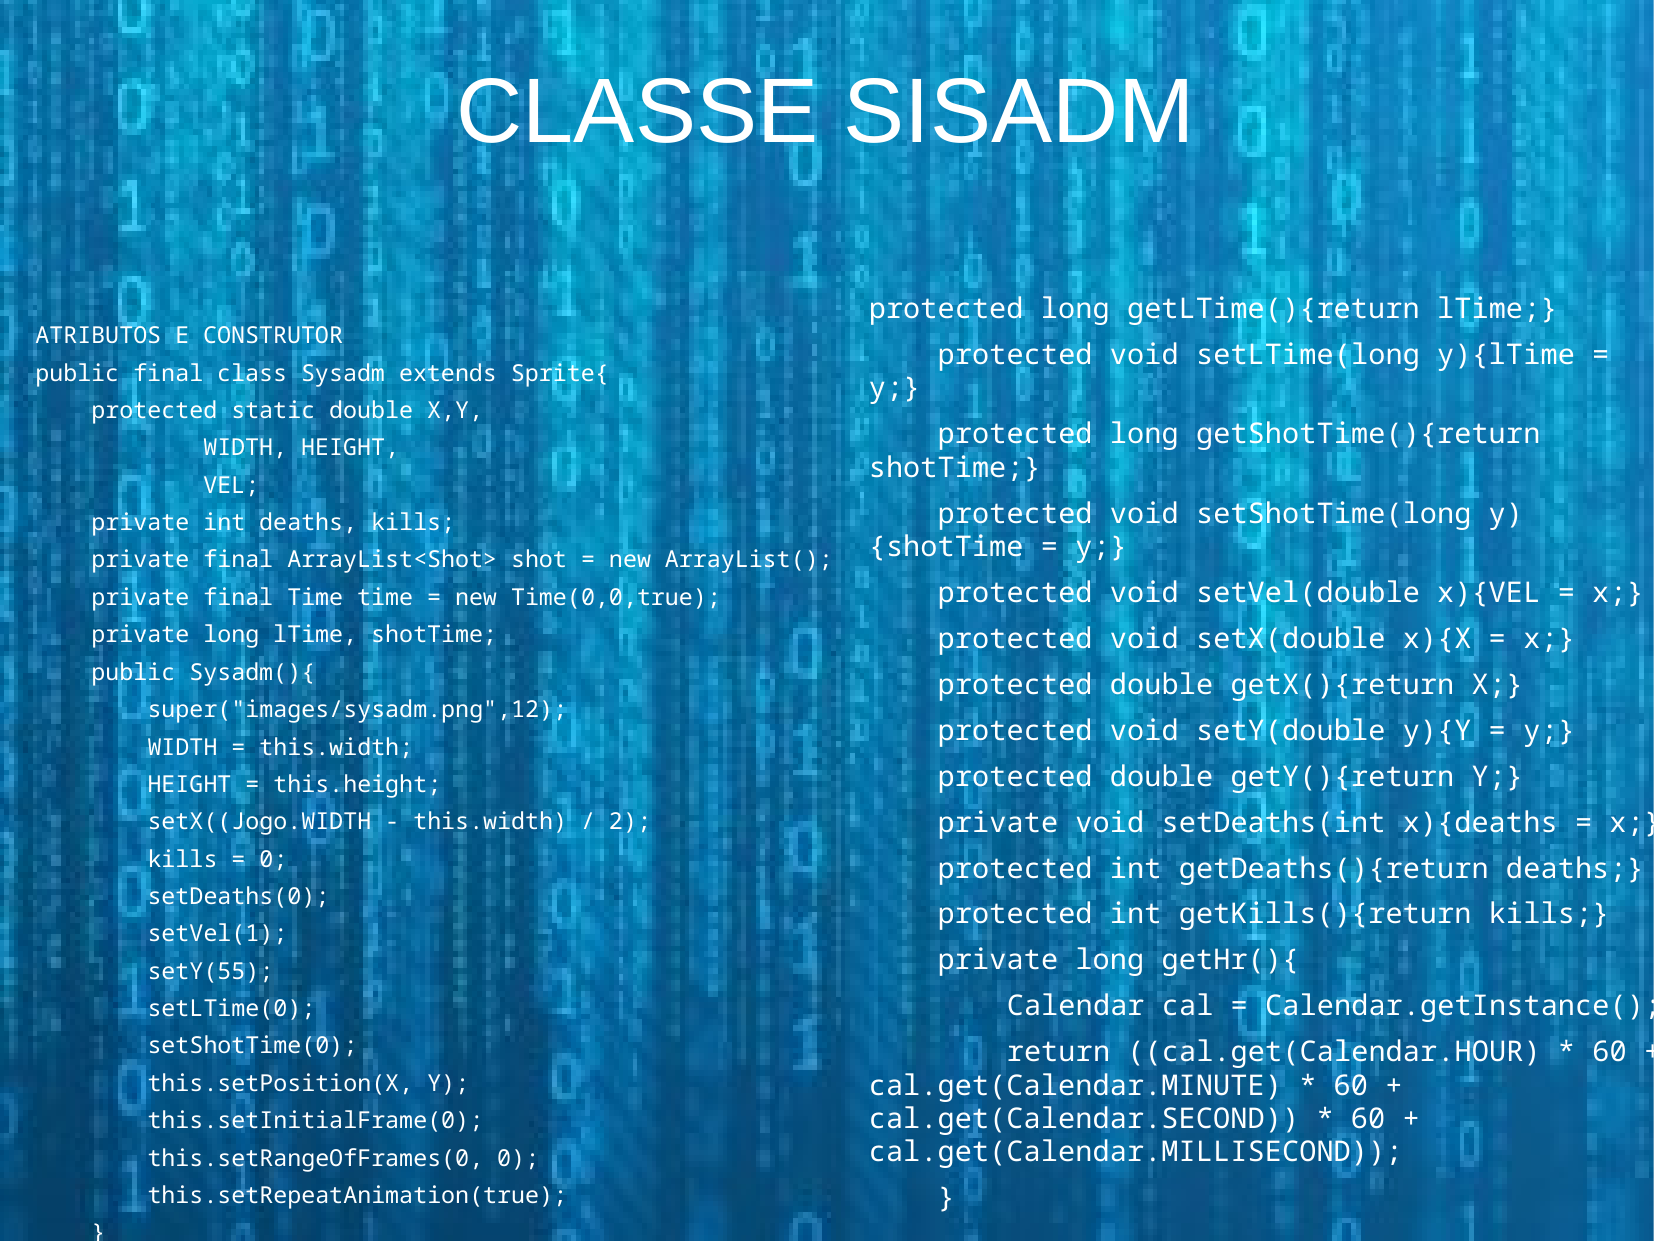

# CLASSE SISADM
protected long getLTime(){return lTime;}
 protected void setLTime(long y){lTime = y;}
 protected long getShotTime(){return shotTime;}
 protected void setShotTime(long y){shotTime = y;}
 protected void setVel(double x){VEL = x;}
 protected void setX(double x){X = x;}
 protected double getX(){return X;}
 protected void setY(double y){Y = y;}
 protected double getY(){return Y;}
 private void setDeaths(int x){deaths = x;}
 protected int getDeaths(){return deaths;}
 protected int getKills(){return kills;}
 private long getHr(){
 Calendar cal = Calendar.getInstance();
 return ((cal.get(Calendar.HOUR) * 60 + cal.get(Calendar.MINUTE) * 60 + cal.get(Calendar.SECOND)) * 60 + cal.get(Calendar.MILLISECOND));
 }
ATRIBUTOS E CONSTRUTOR
public final class Sysadm extends Sprite{
 protected static double X,Y,
 WIDTH, HEIGHT,
 VEL;
 private int deaths, kills;
 private final ArrayList<Shot> shot = new ArrayList();
 private final Time time = new Time(0,0,true);
 private long lTime, shotTime;
 public Sysadm(){
 super("images/sysadm.png",12);
 WIDTH = this.width;
 HEIGHT = this.height;
 setX((Jogo.WIDTH - this.width) / 2);
 kills = 0;
 setDeaths(0);
 setVel(1);
 setY(55);
 setLTime(0);
 setShotTime(0);
 this.setPosition(X, Y);
 this.setInitialFrame(0);
 this.setRangeOfFrames(0, 0);
 this.setRepeatAnimation(true);
 }